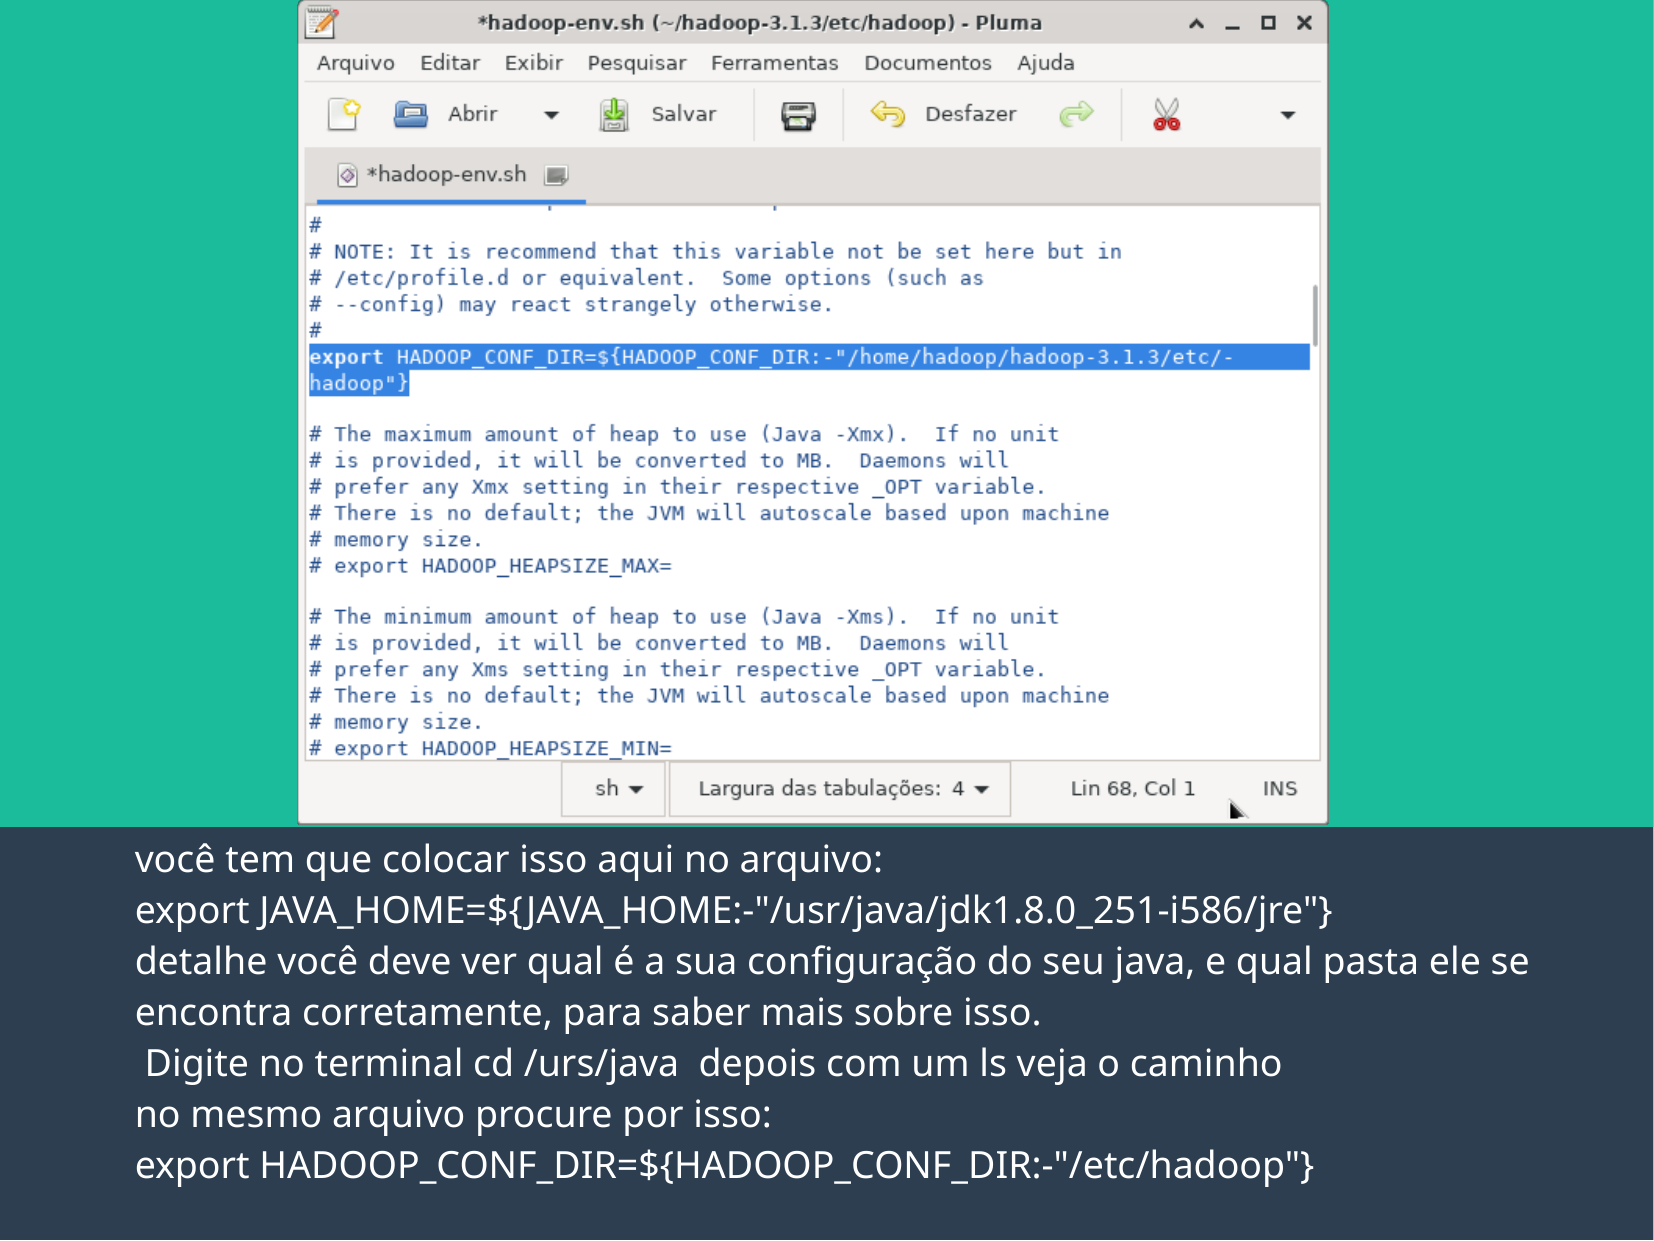

você tem que colocar isso aqui no arquivo:
export JAVA_HOME=${JAVA_HOME:-"/usr/java/jdk1.8.0_251-i586/jre"}
detalhe você deve ver qual é a sua configuração do seu java, e qual pasta ele se encontra corretamente, para saber mais sobre isso.
 Digite no terminal cd /urs/java depois com um ls veja o caminho
no mesmo arquivo procure por isso:
export HADOOP_CONF_DIR=${HADOOP_CONF_DIR:-"/etc/hadoop"}